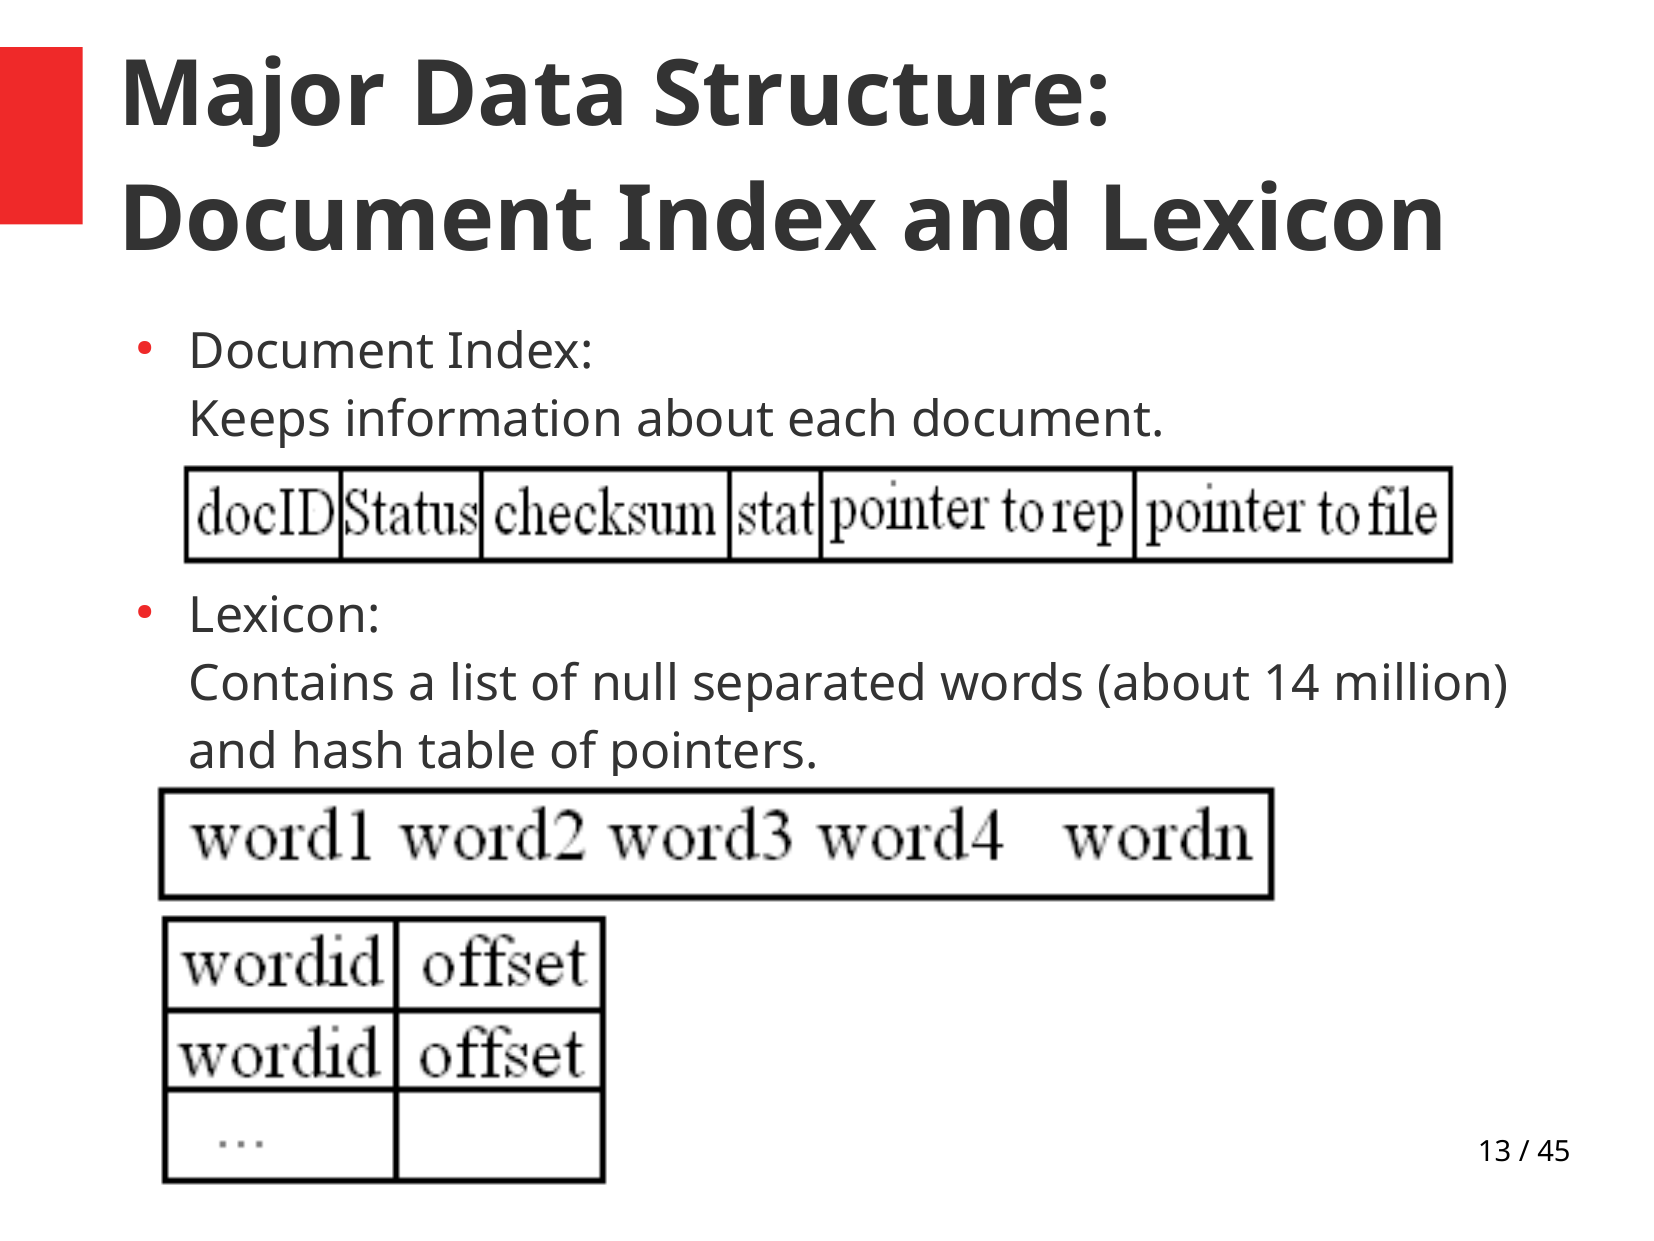

# Major Data Structure: Document Index and Lexicon
Document Index:
Keeps information about each document.
Lexicon:
Contains a list of null separated words (about 14 million) and hash table of pointers.
13